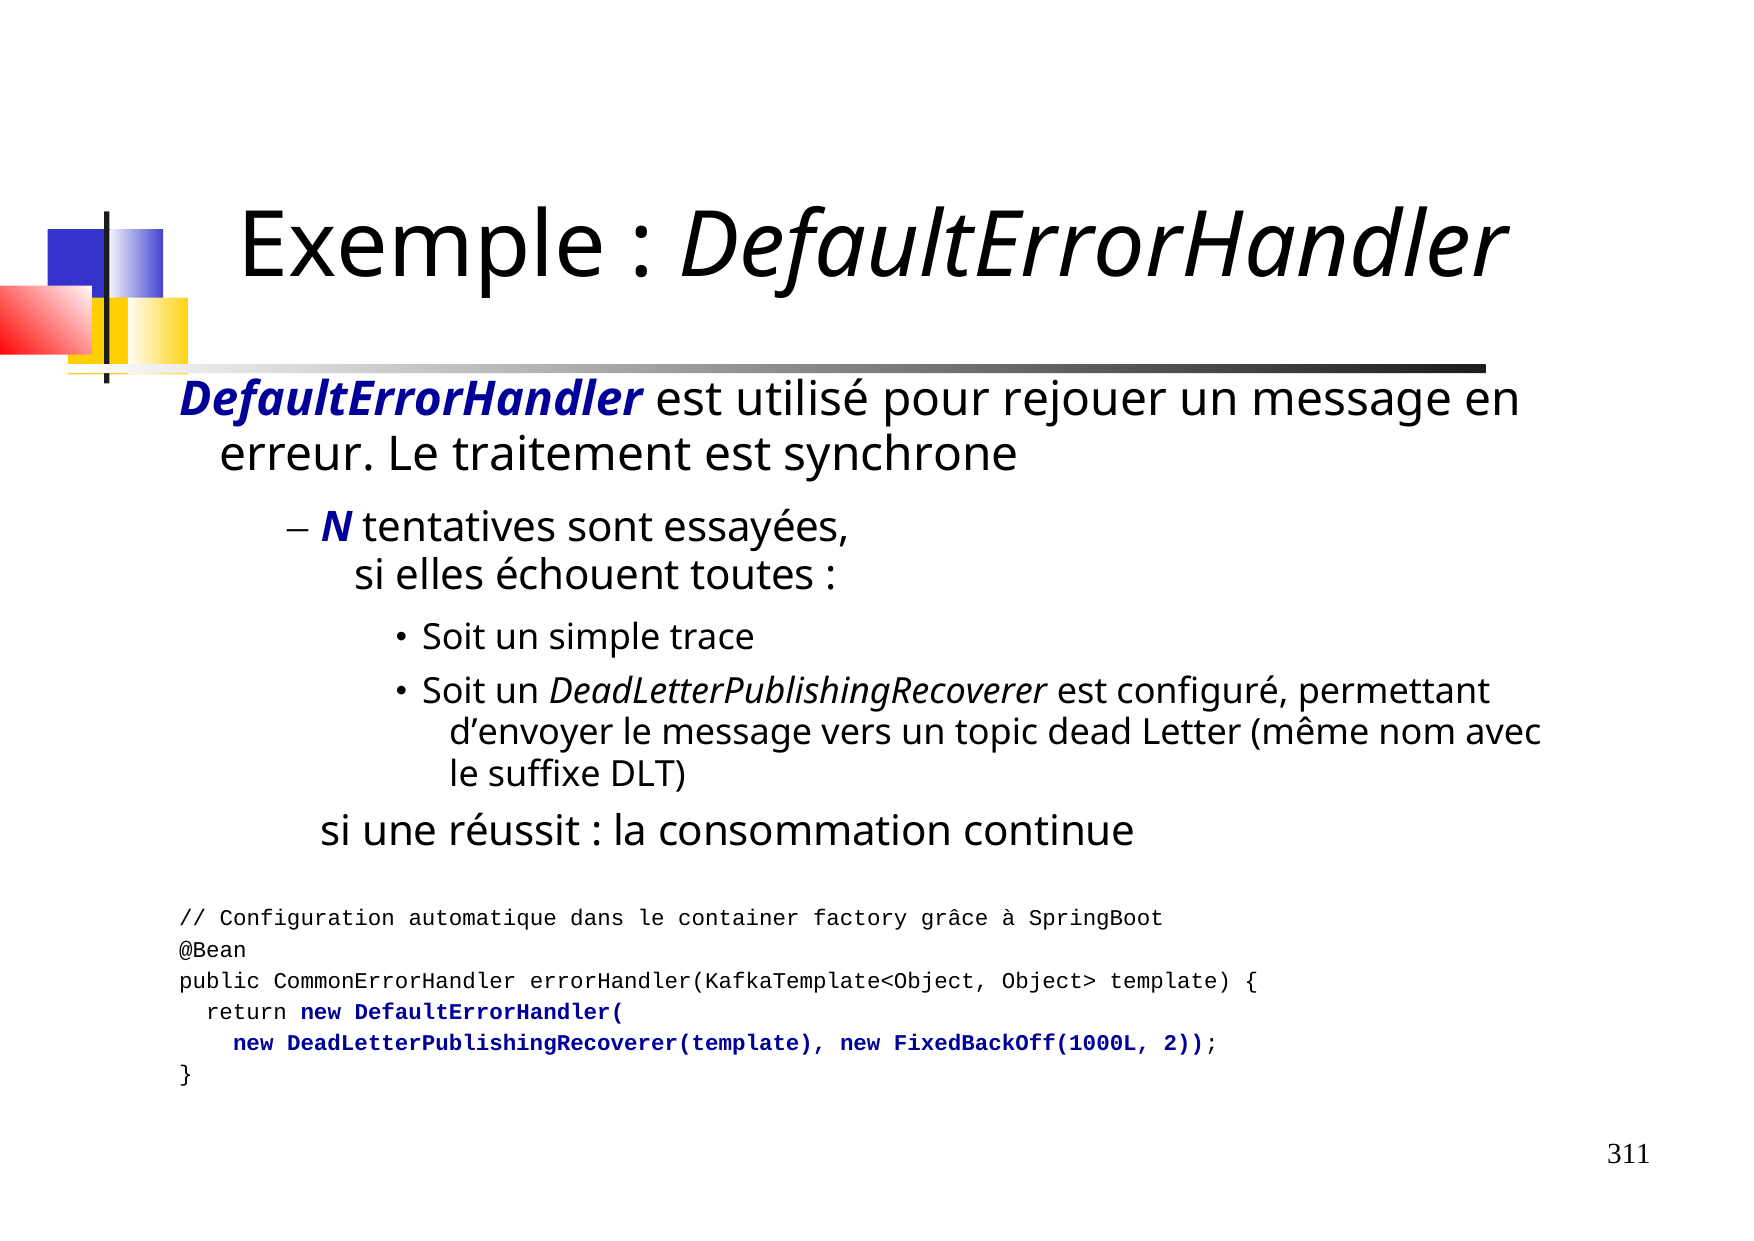

# Exemple : DefaultErrorHandler
DefaultErrorHandler est utilisé pour rejouer un message en erreur. Le traitement est synchrone
N tentatives sont essayées,
si elles échouent toutes :
Soit un simple trace
Soit un DeadLetterPublishingRecoverer est configuré, permettant d’envoyer le message vers un topic dead Letter (même nom avec le suffixe DLT)
si une réussit : la consommation continue
// Configuration automatique dans le container factory grâce à SpringBoot
@Bean
public CommonErrorHandler errorHandler(KafkaTemplate<Object, Object> template) {
 return new DefaultErrorHandler(
 new DeadLetterPublishingRecoverer(template), new FixedBackOff(1000L, 2));
}